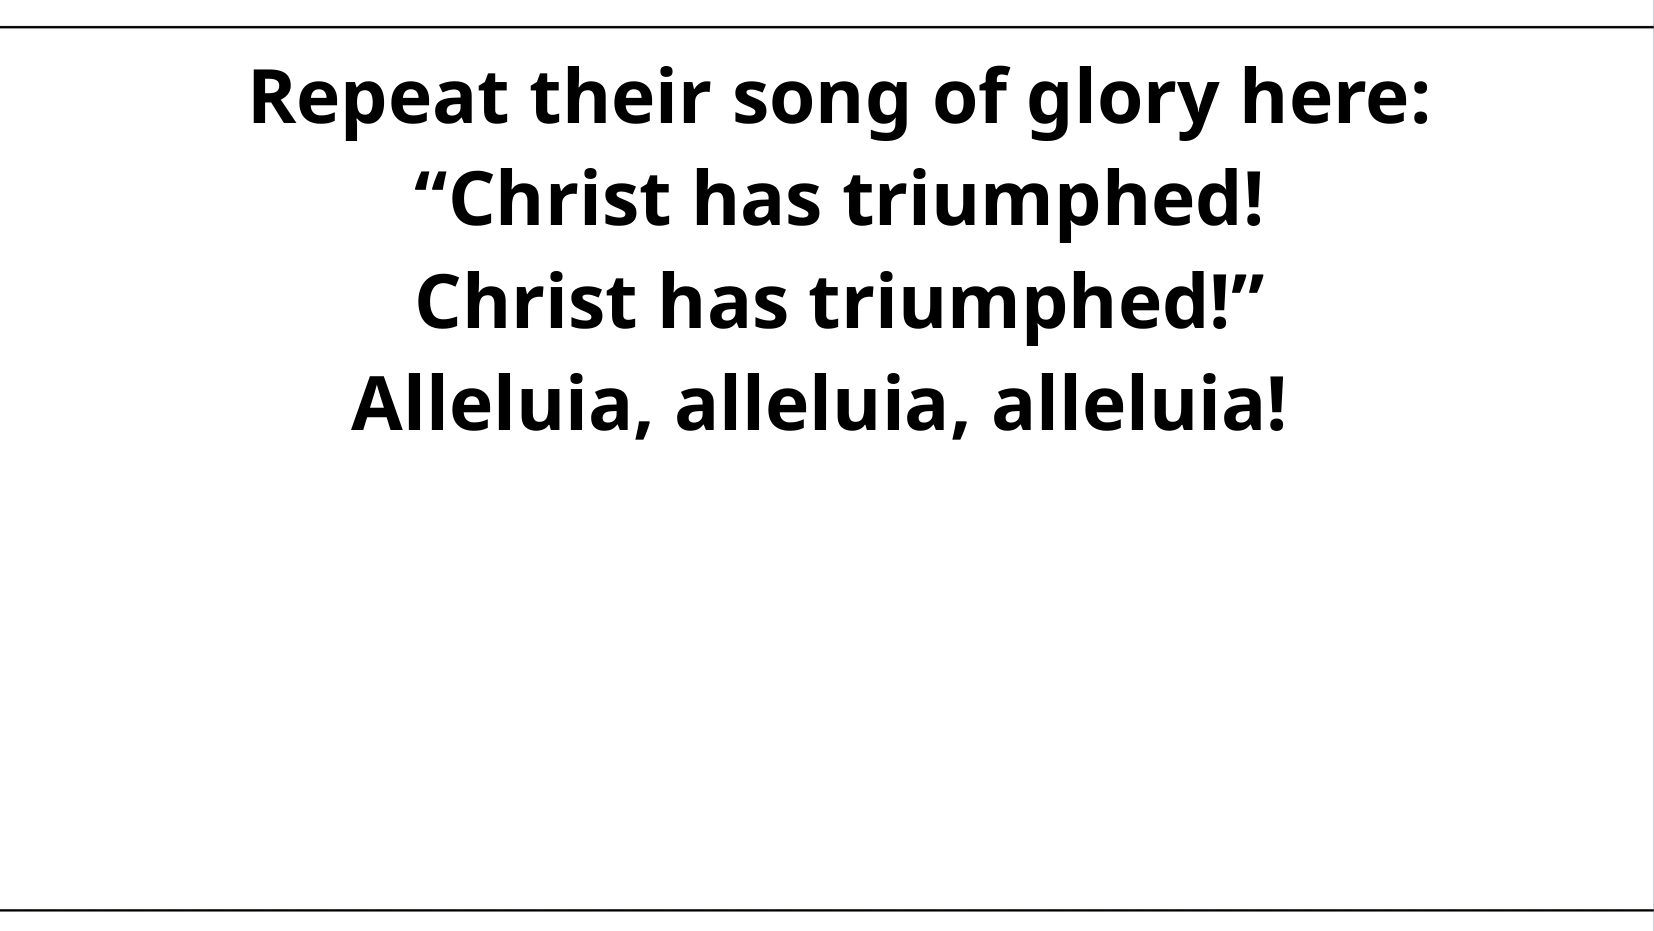

Repeat their song of glory here:
“Christ has triumphed!
Christ has triumphed!”
Alleluia, alleluia, alleluia!